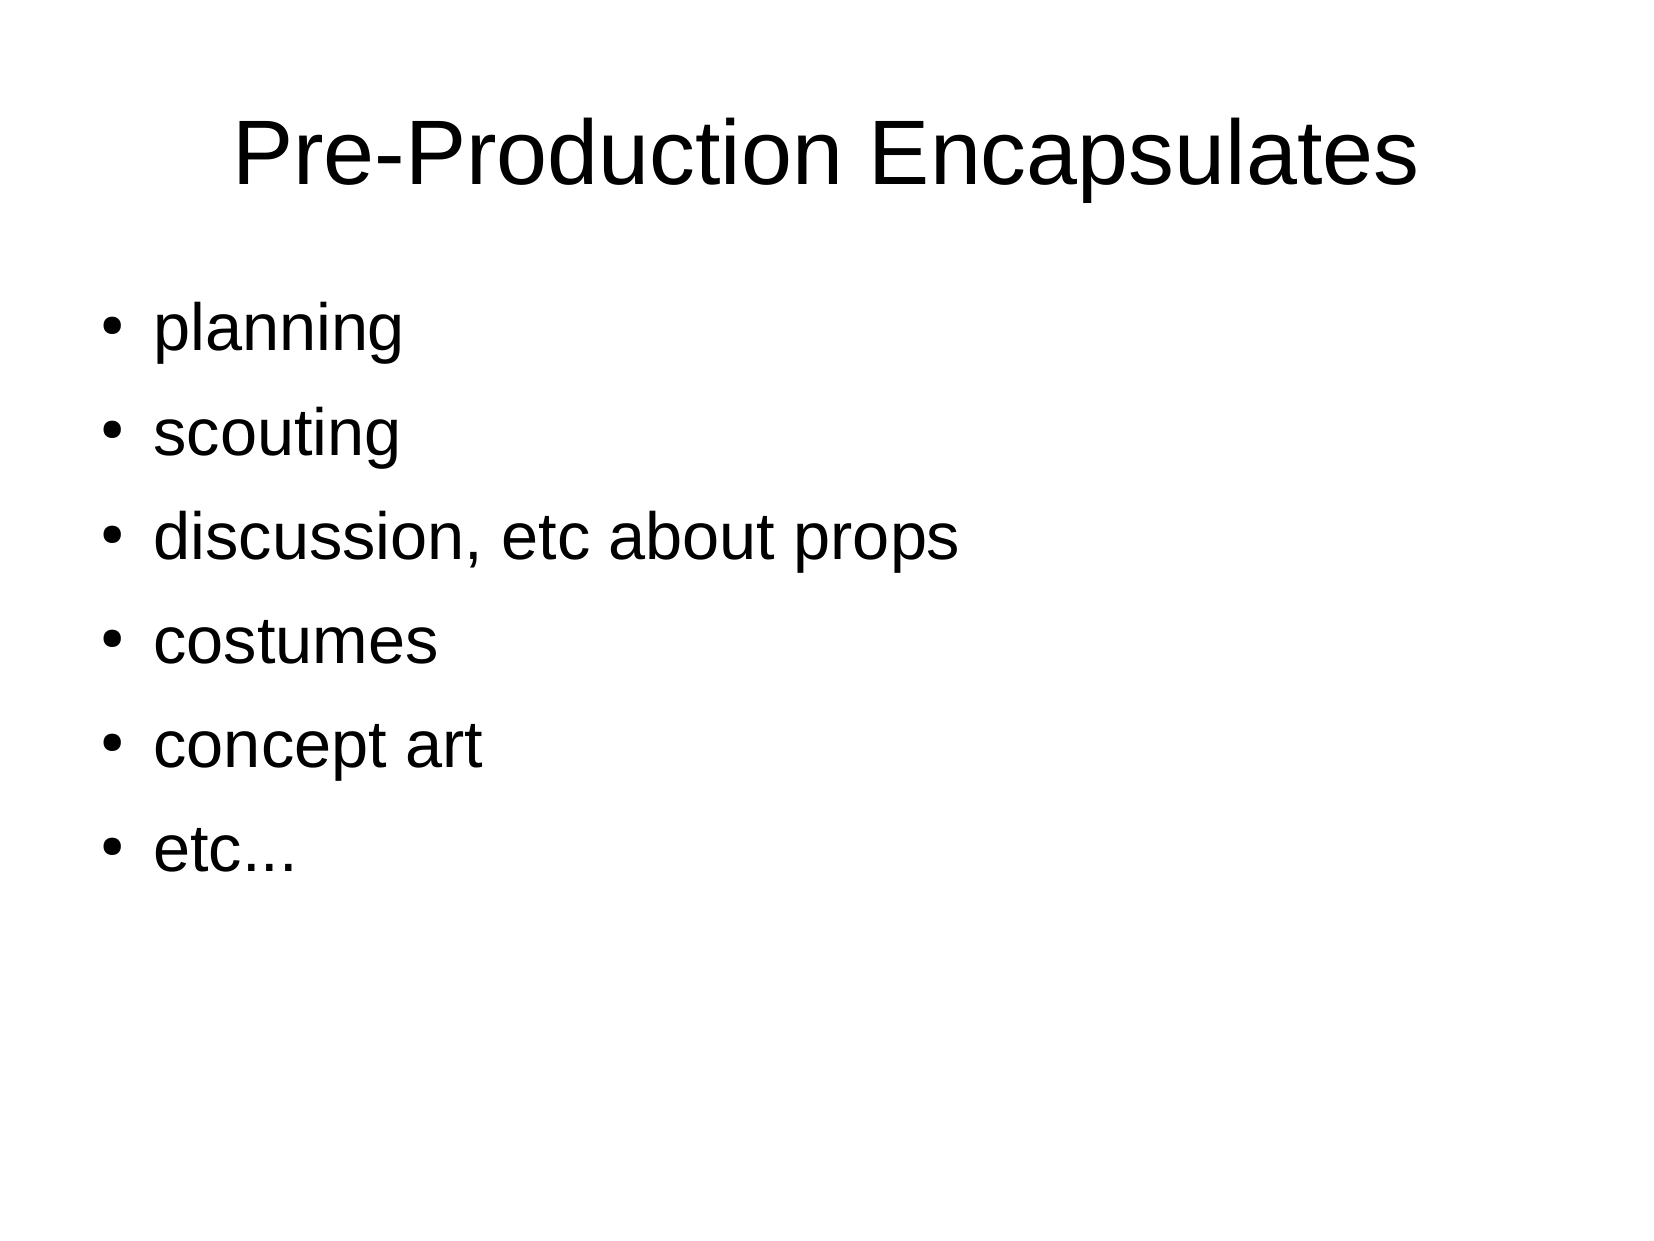

# Pre-Production Encapsulates
planning
scouting
discussion, etc about props
costumes
concept art
etc...